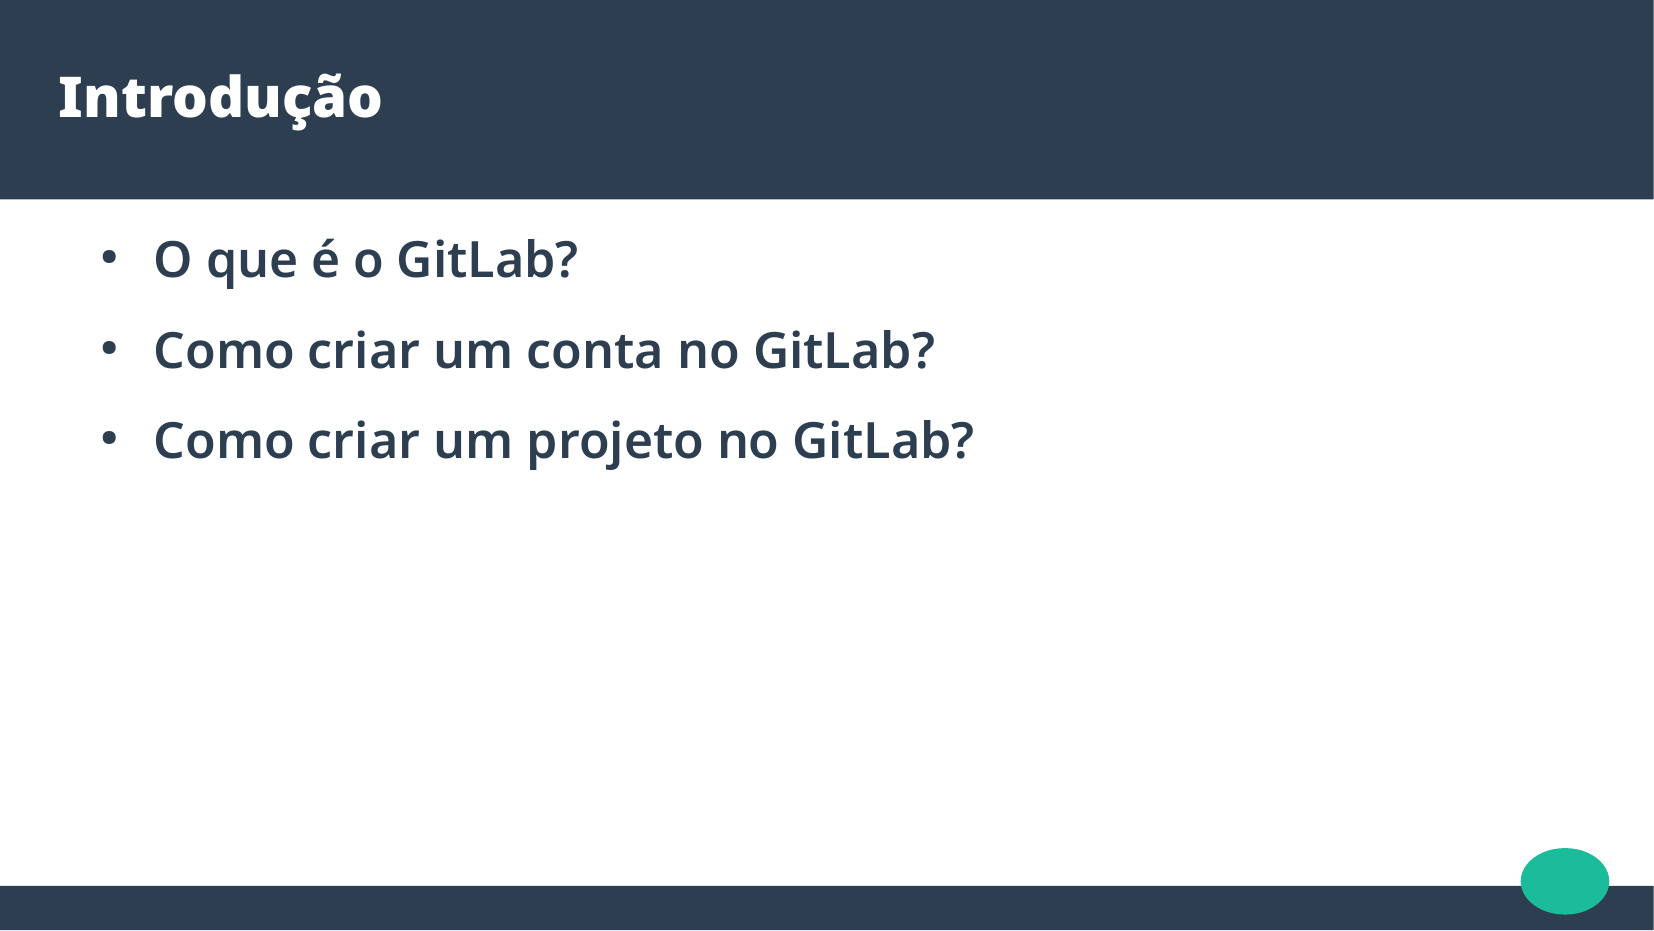

# Introdução
O que é o GitLab?
Como criar um conta no GitLab?
Como criar um projeto no GitLab?